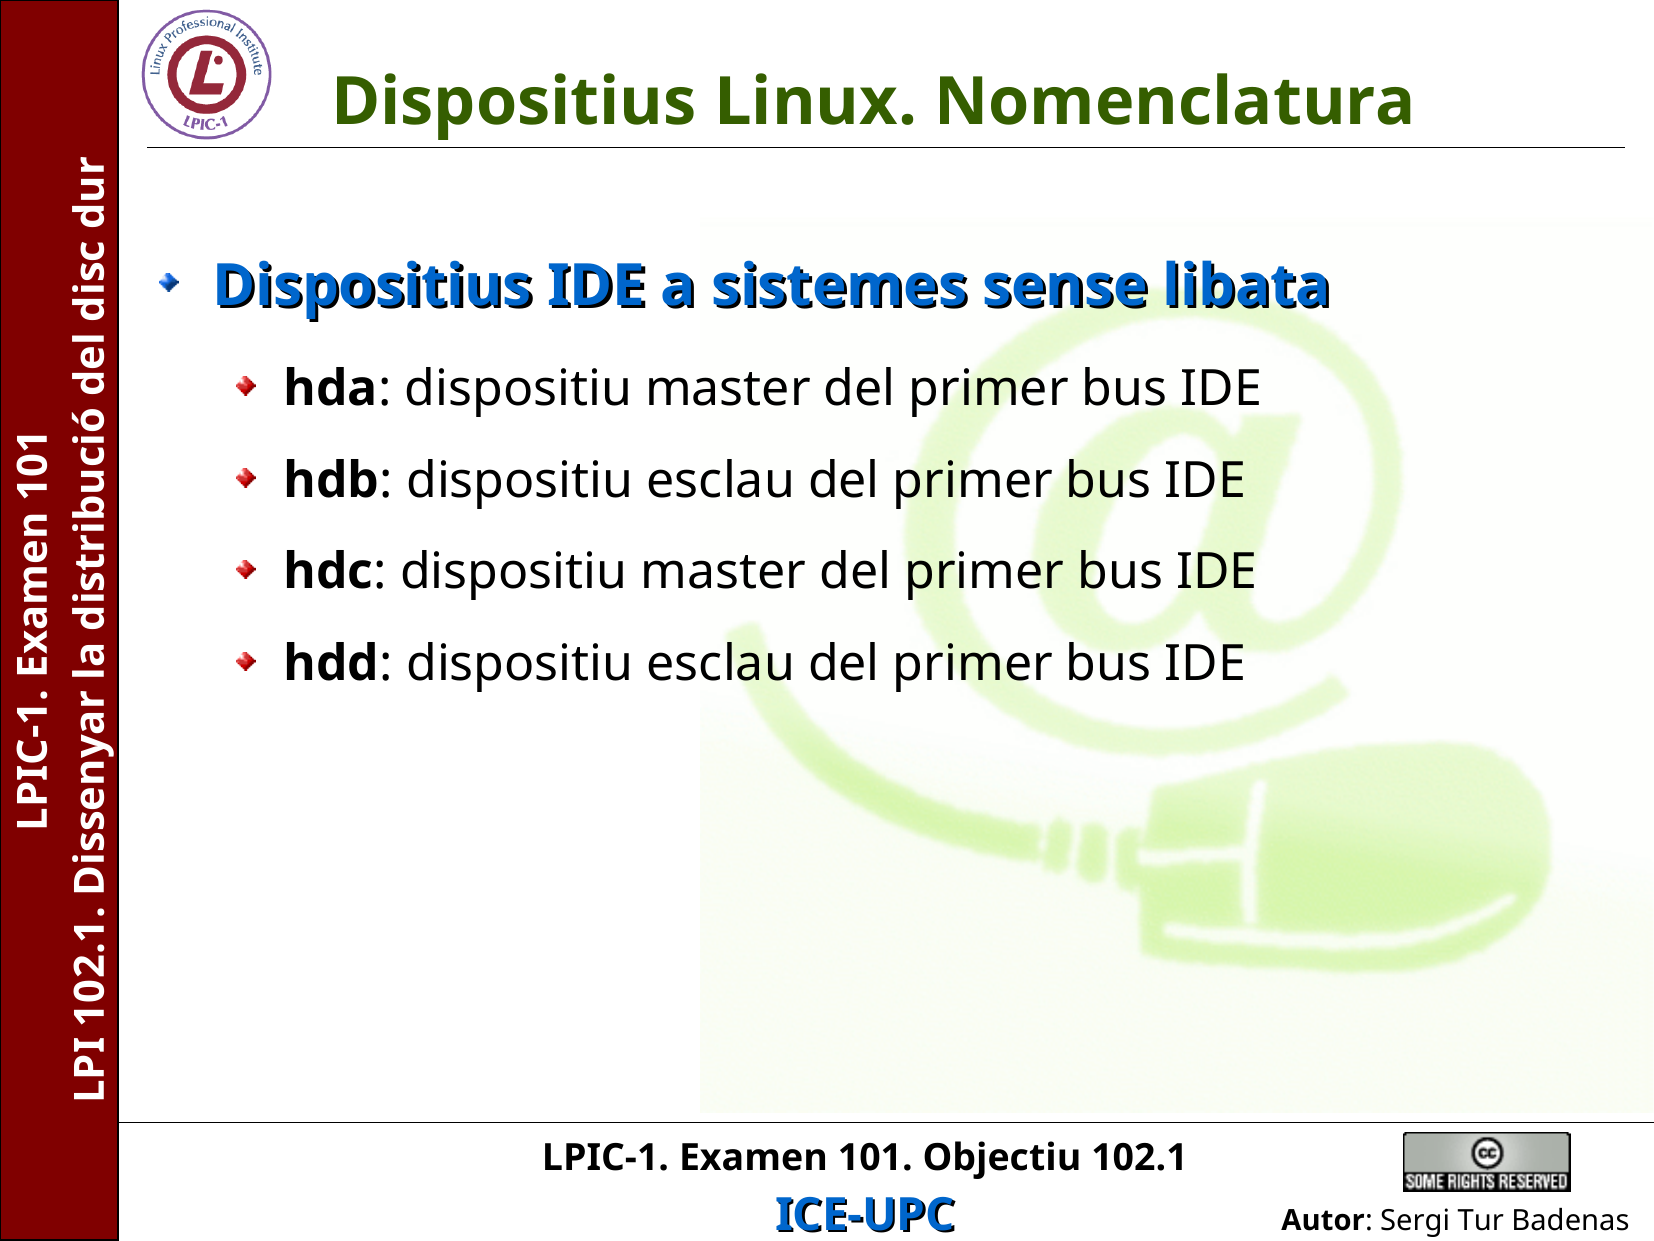

# Dispositius Linux. Nomenclatura
Dispositius IDE a sistemes sense libata
hda: dispositiu master del primer bus IDE
hdb: dispositiu esclau del primer bus IDE
hdc: dispositiu master del primer bus IDE
hdd: dispositiu esclau del primer bus IDE